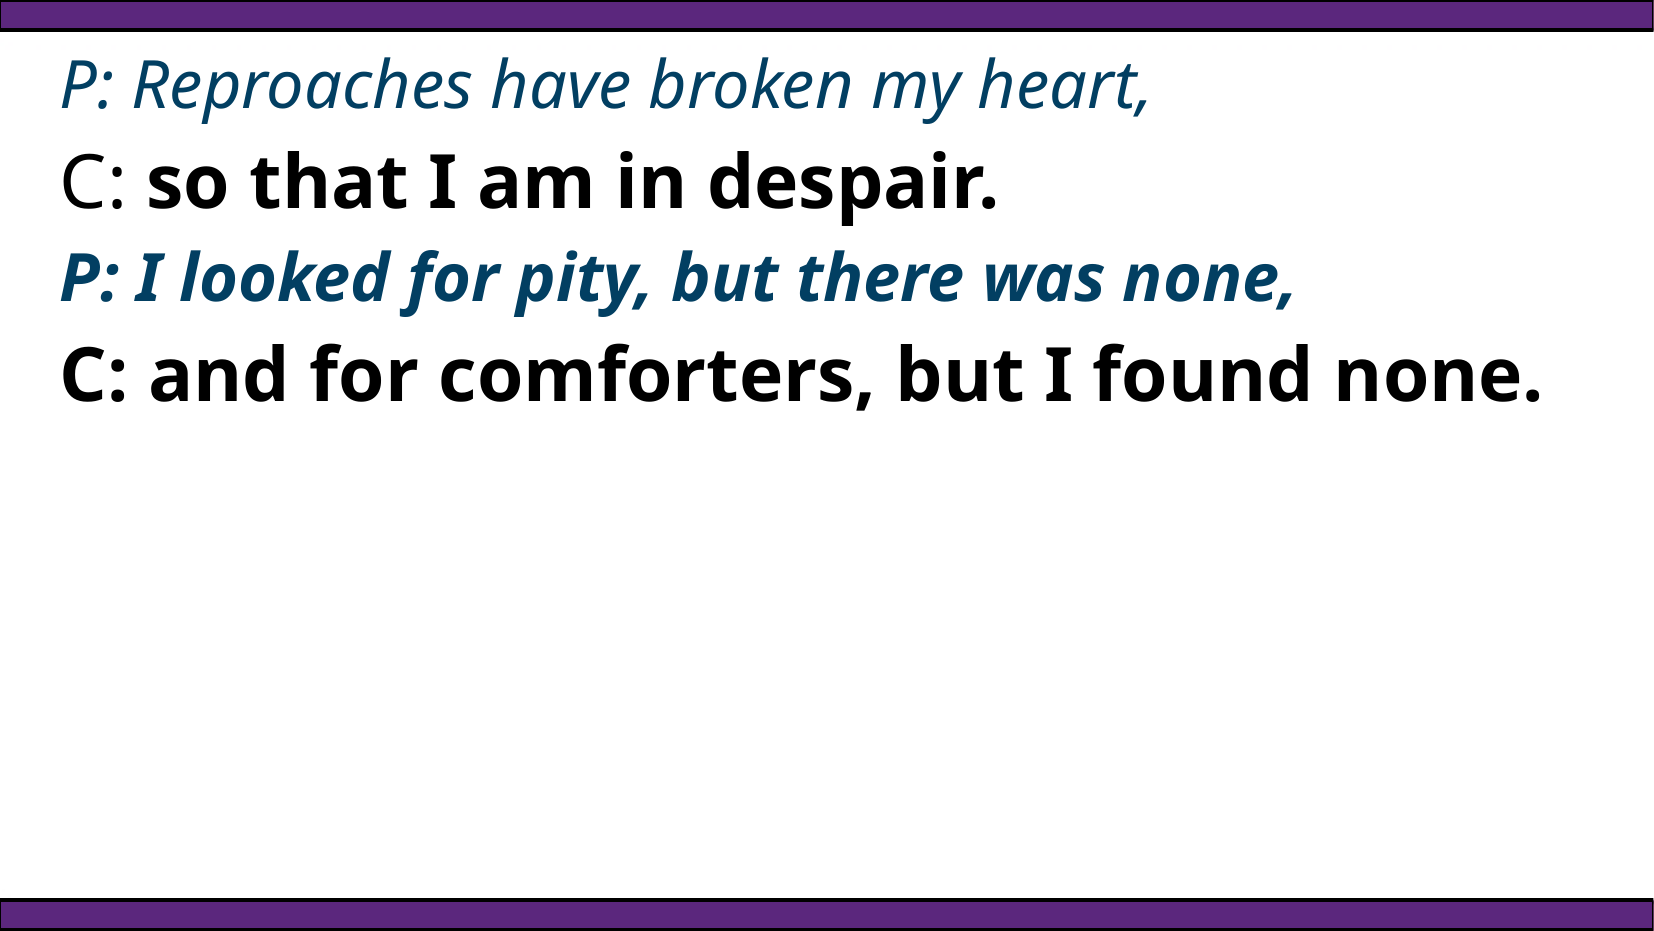

P: Reproaches have broken my heart,
C: so that I am in despair.
P: I looked for pity, but there was none,
C: and for comforters, but I found none.